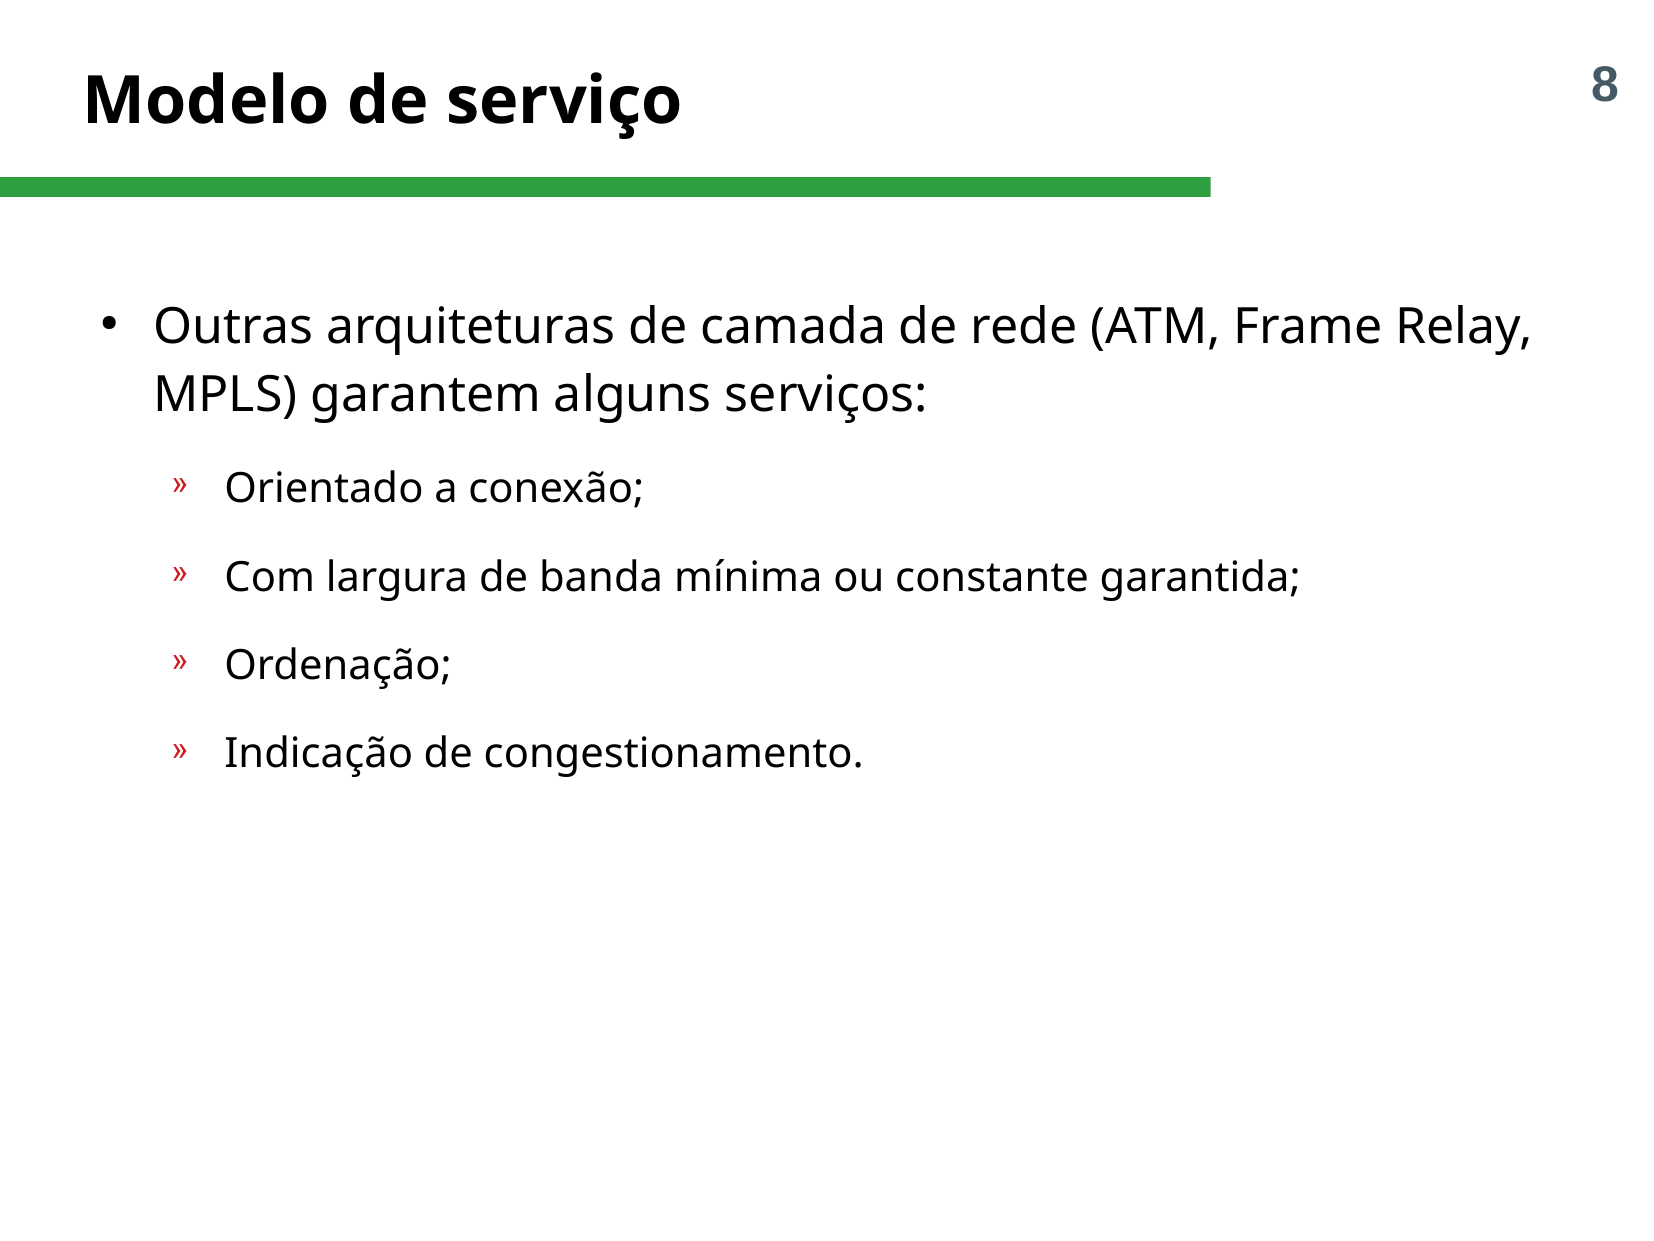

# Modelo de serviço
Outras arquiteturas de camada de rede (ATM, Frame Relay, MPLS) garantem alguns serviços:
Orientado a conexão;
Com largura de banda mínima ou constante garantida;
Ordenação;
Indicação de congestionamento.